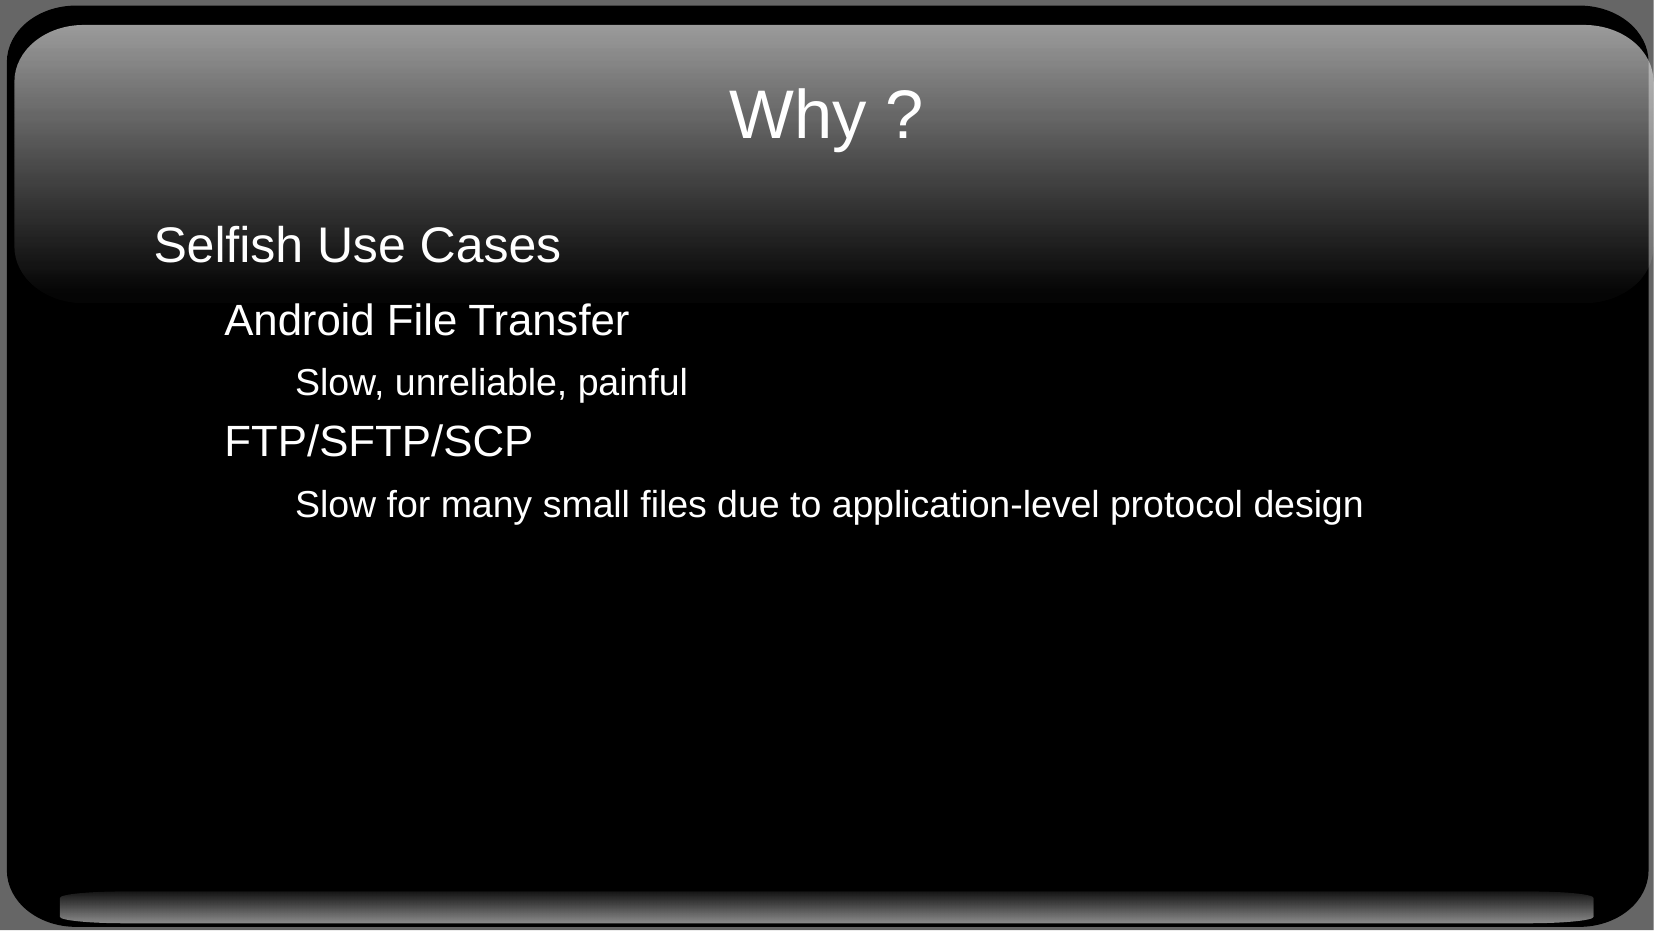

# Why ?
Selfish Use Cases
Android File Transfer
Slow, unreliable, painful
FTP/SFTP/SCP
Slow for many small files due to application-level protocol design